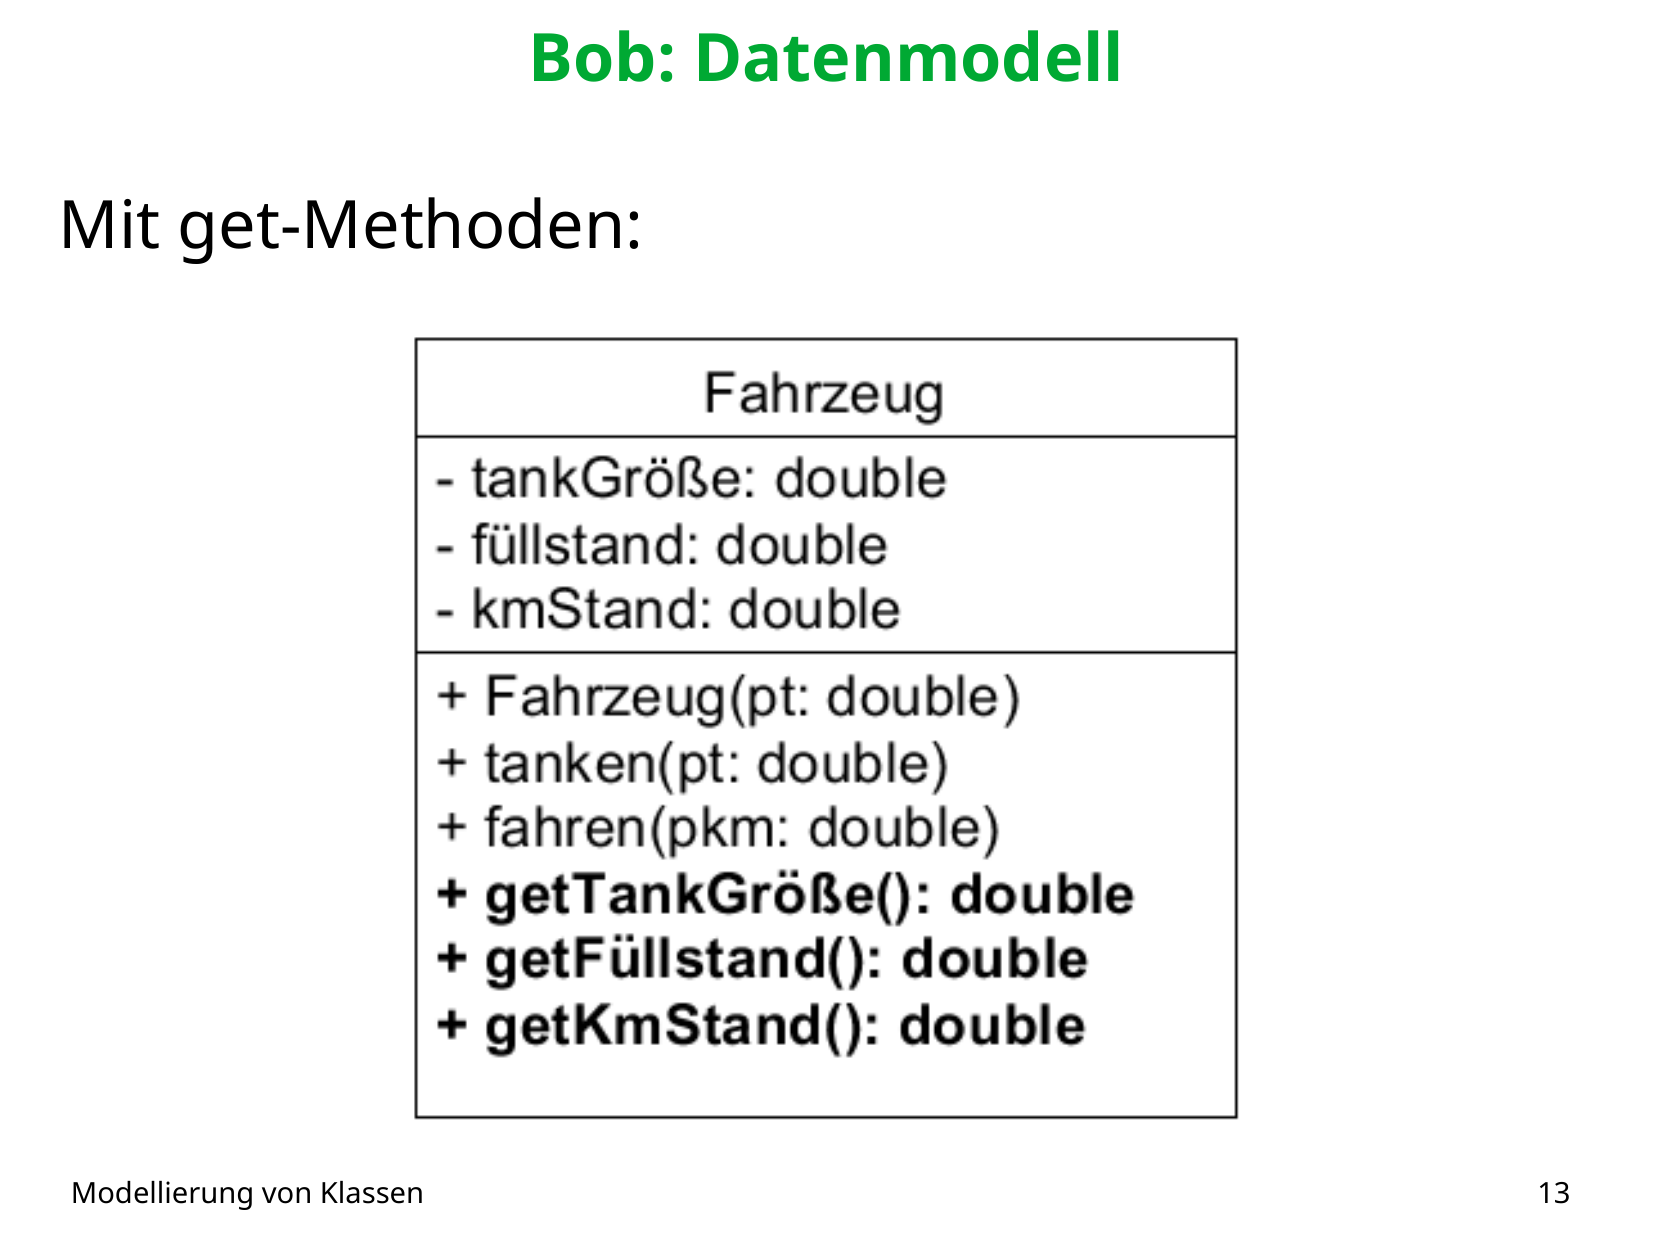

# Bob: Datenmodell
Mit get-Methoden:
Modellierung von Klassen
13